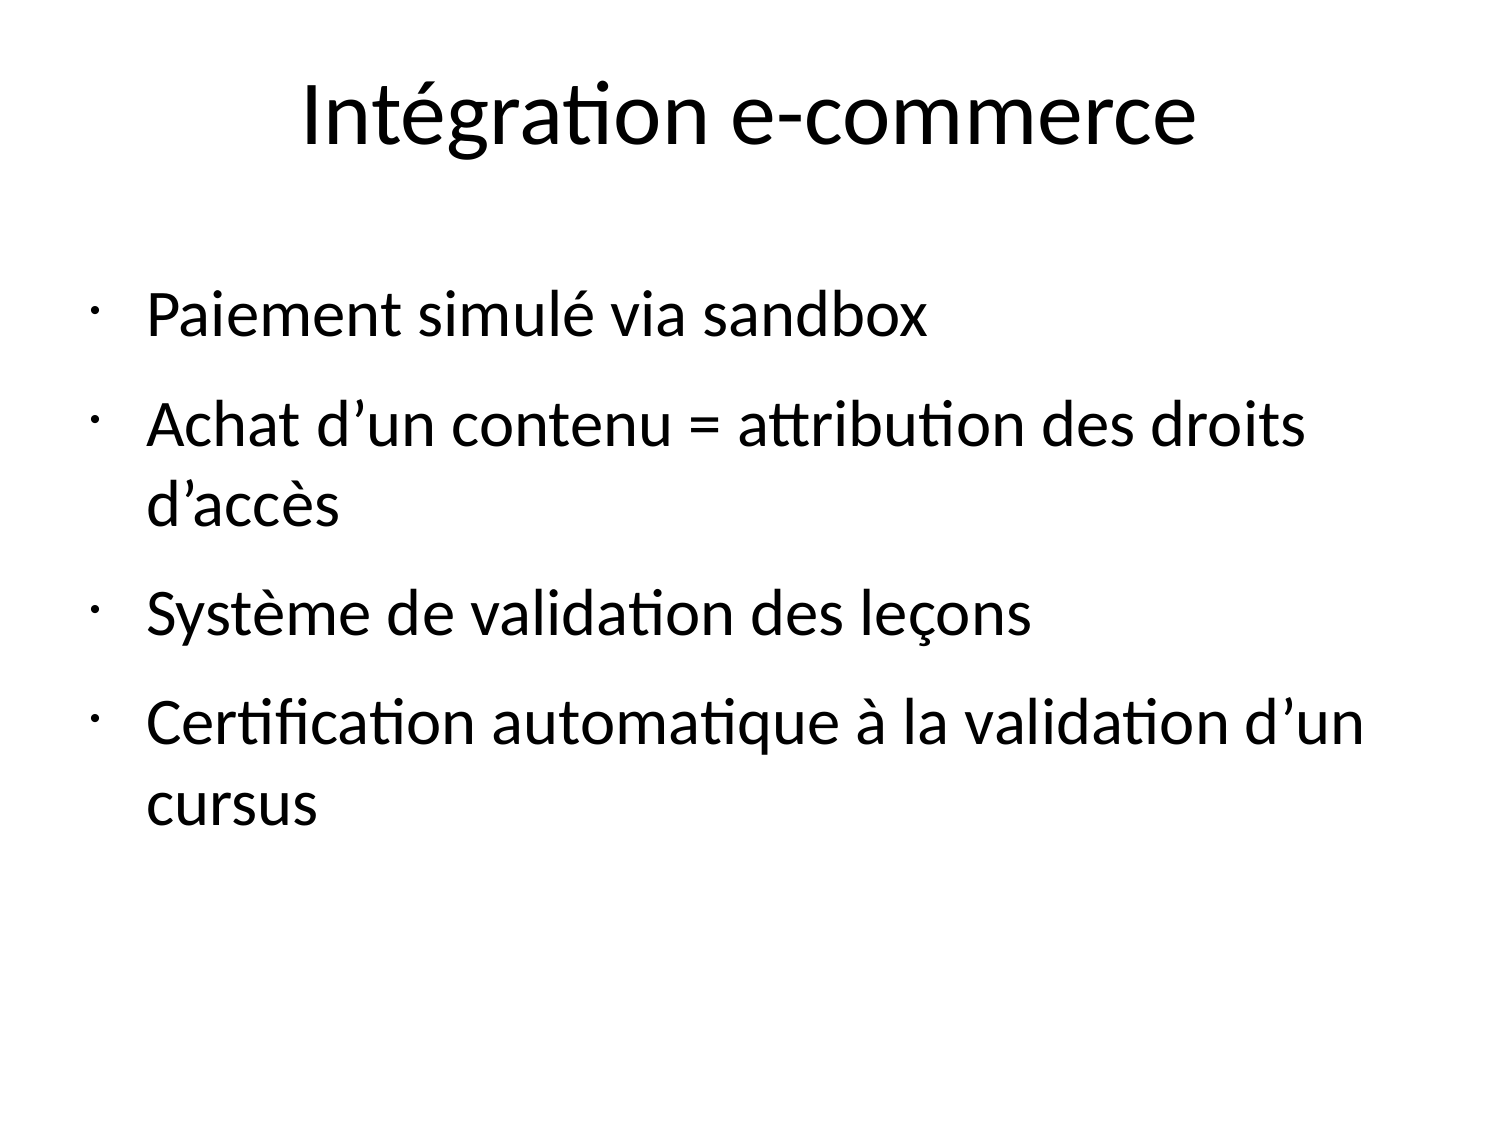

# Intégration e-commerce
Paiement simulé via sandbox
Achat d’un contenu = attribution des droits d’accès
Système de validation des leçons
Certification automatique à la validation d’un cursus